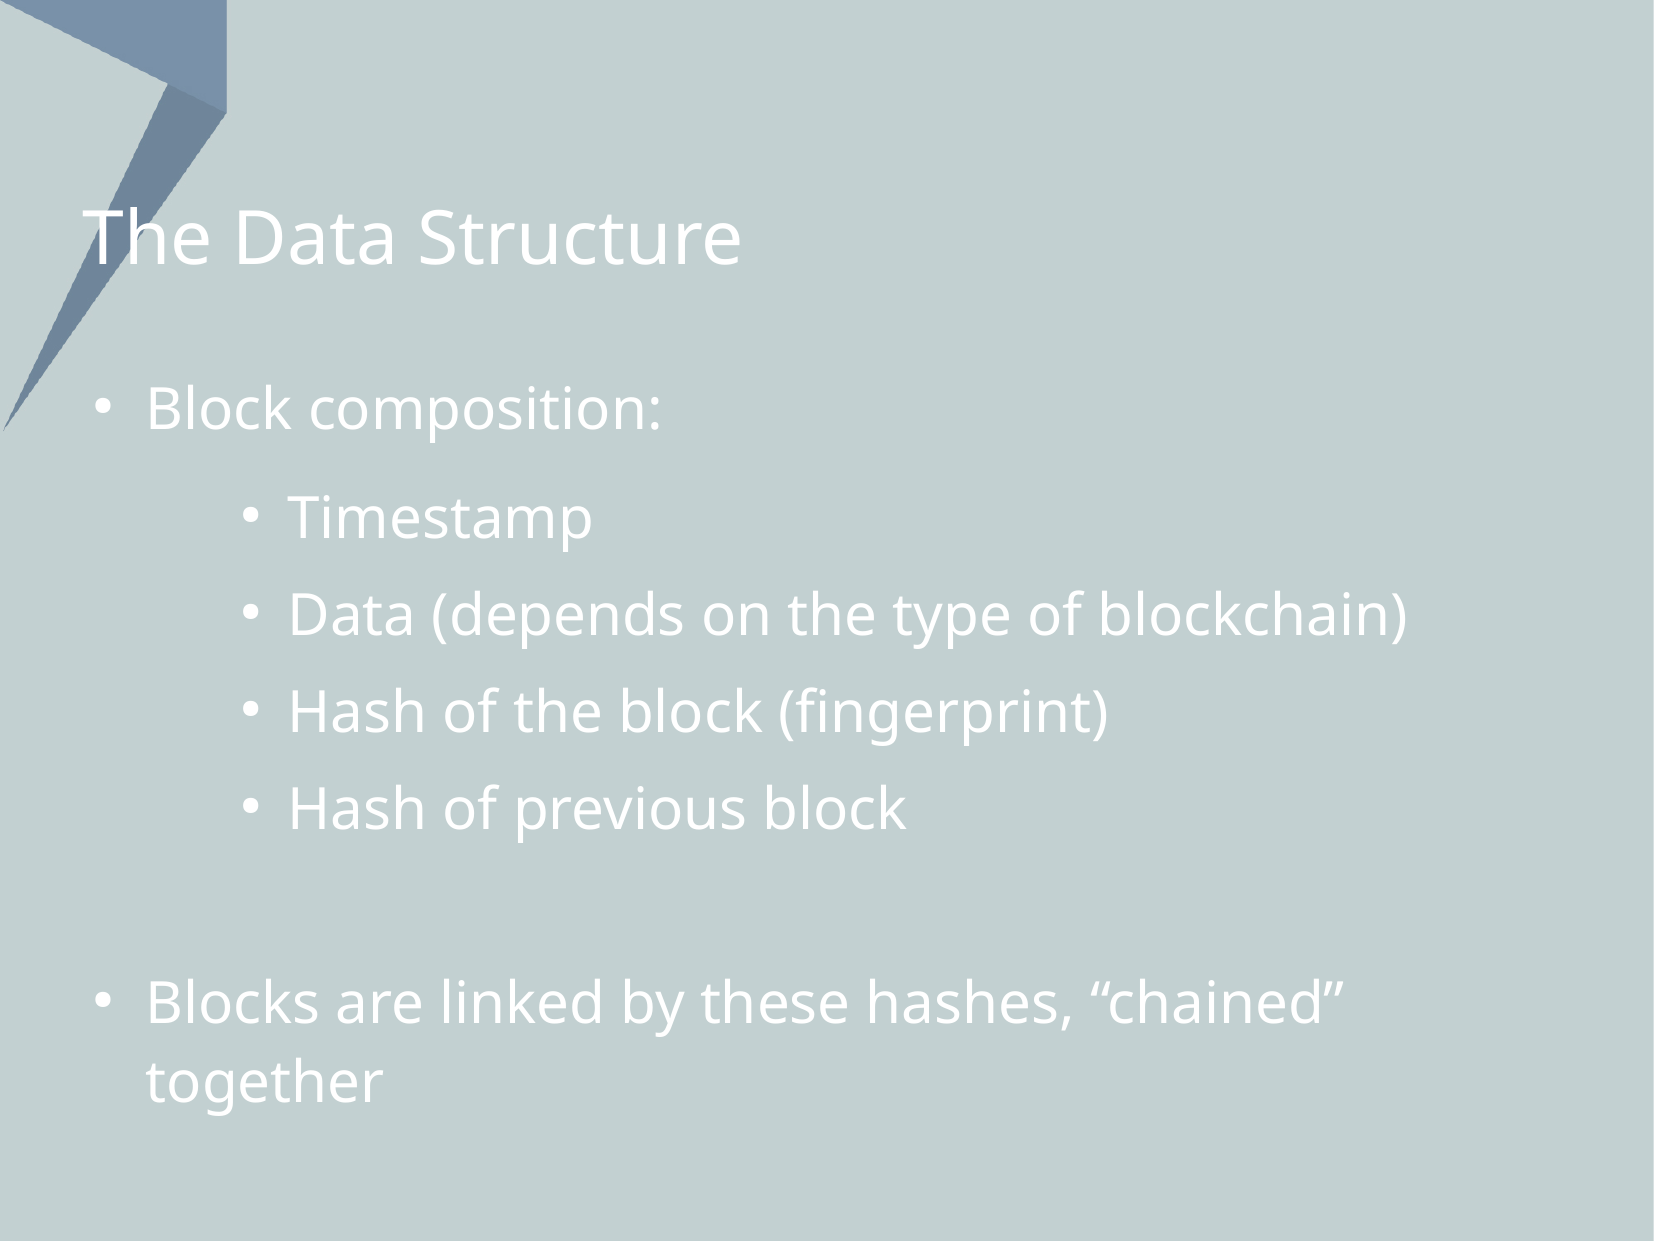

# The Data Structure
Block composition:
Timestamp
Data (depends on the type of blockchain)
Hash of the block (fingerprint)
Hash of previous block
Blocks are linked by these hashes, “chained” together